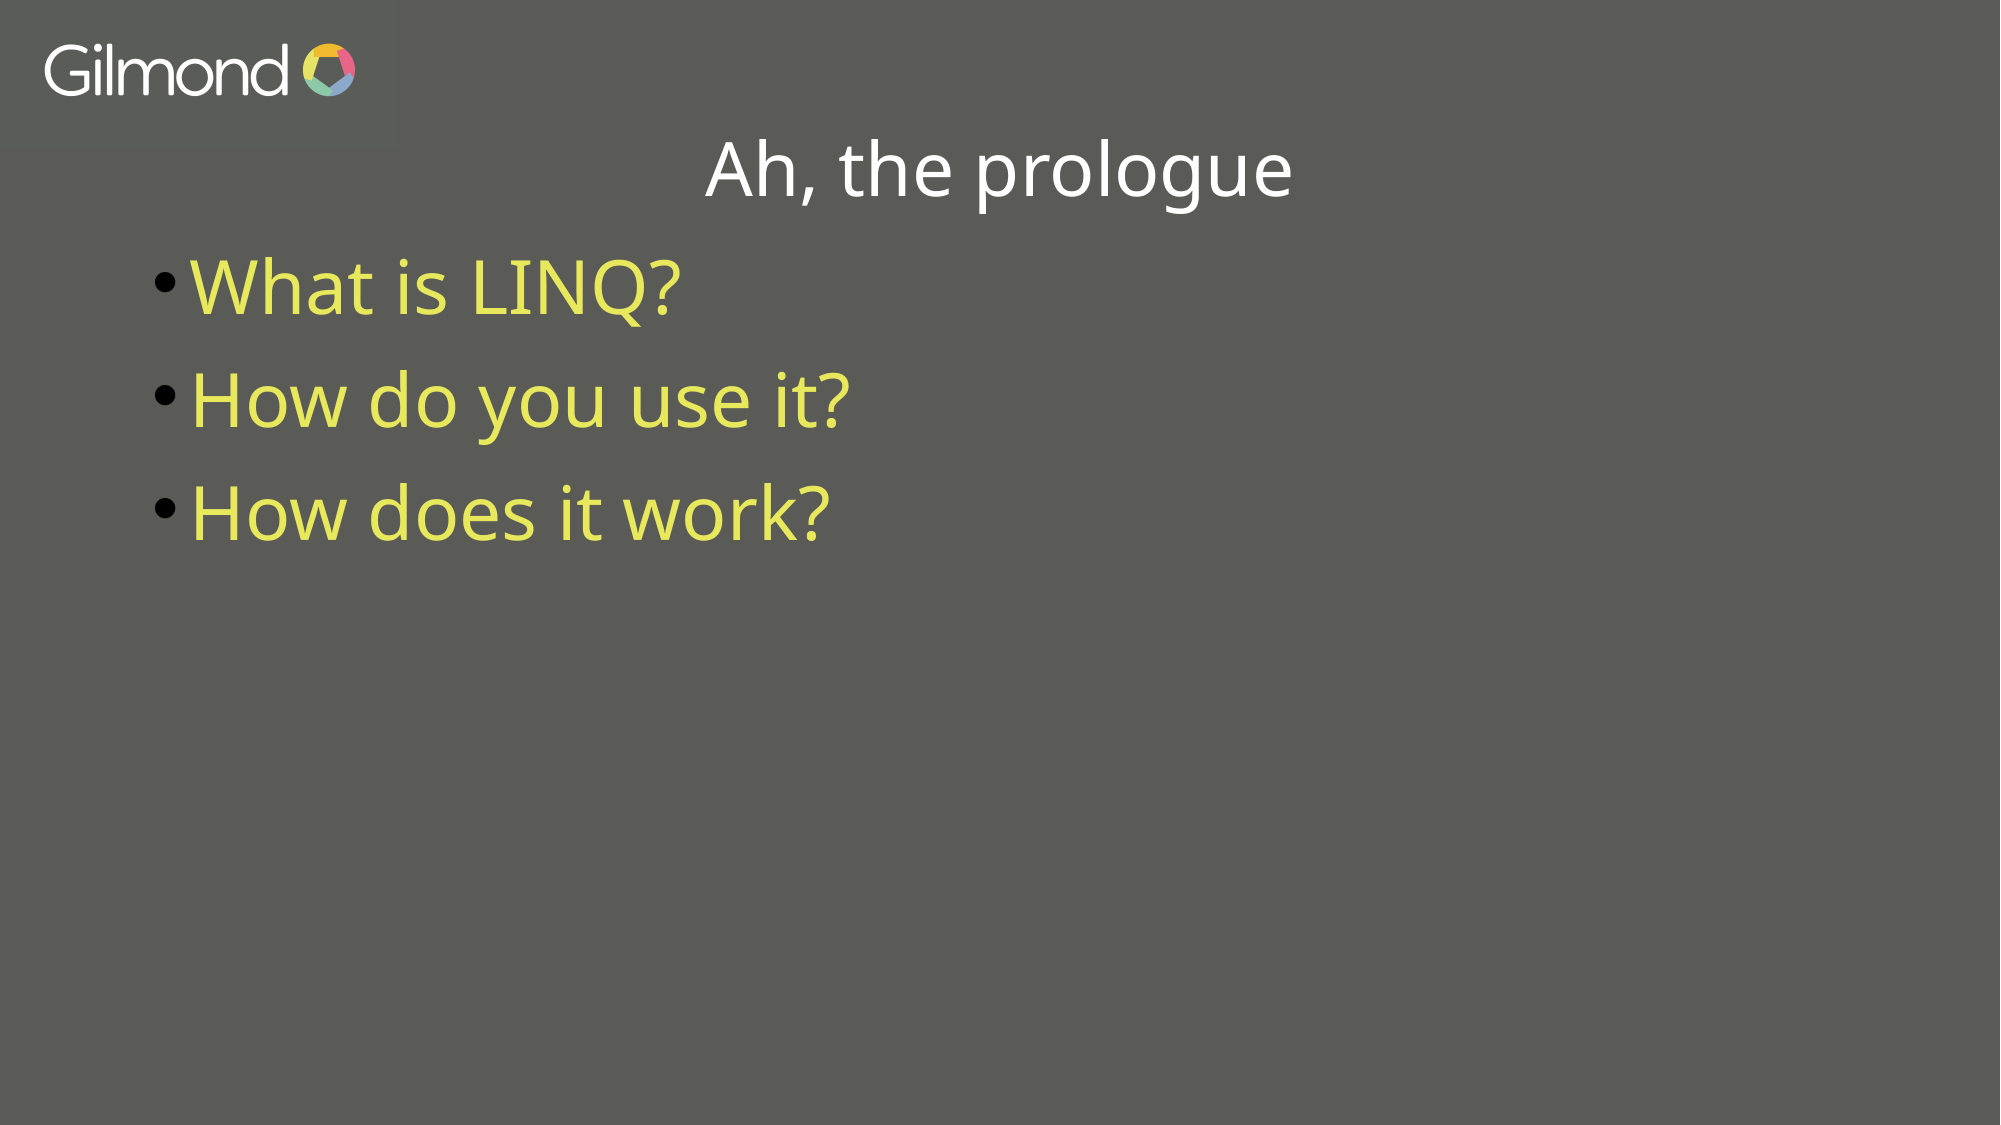

# Ah, the prologue
What is LINQ?
How do you use it?
How does it work?